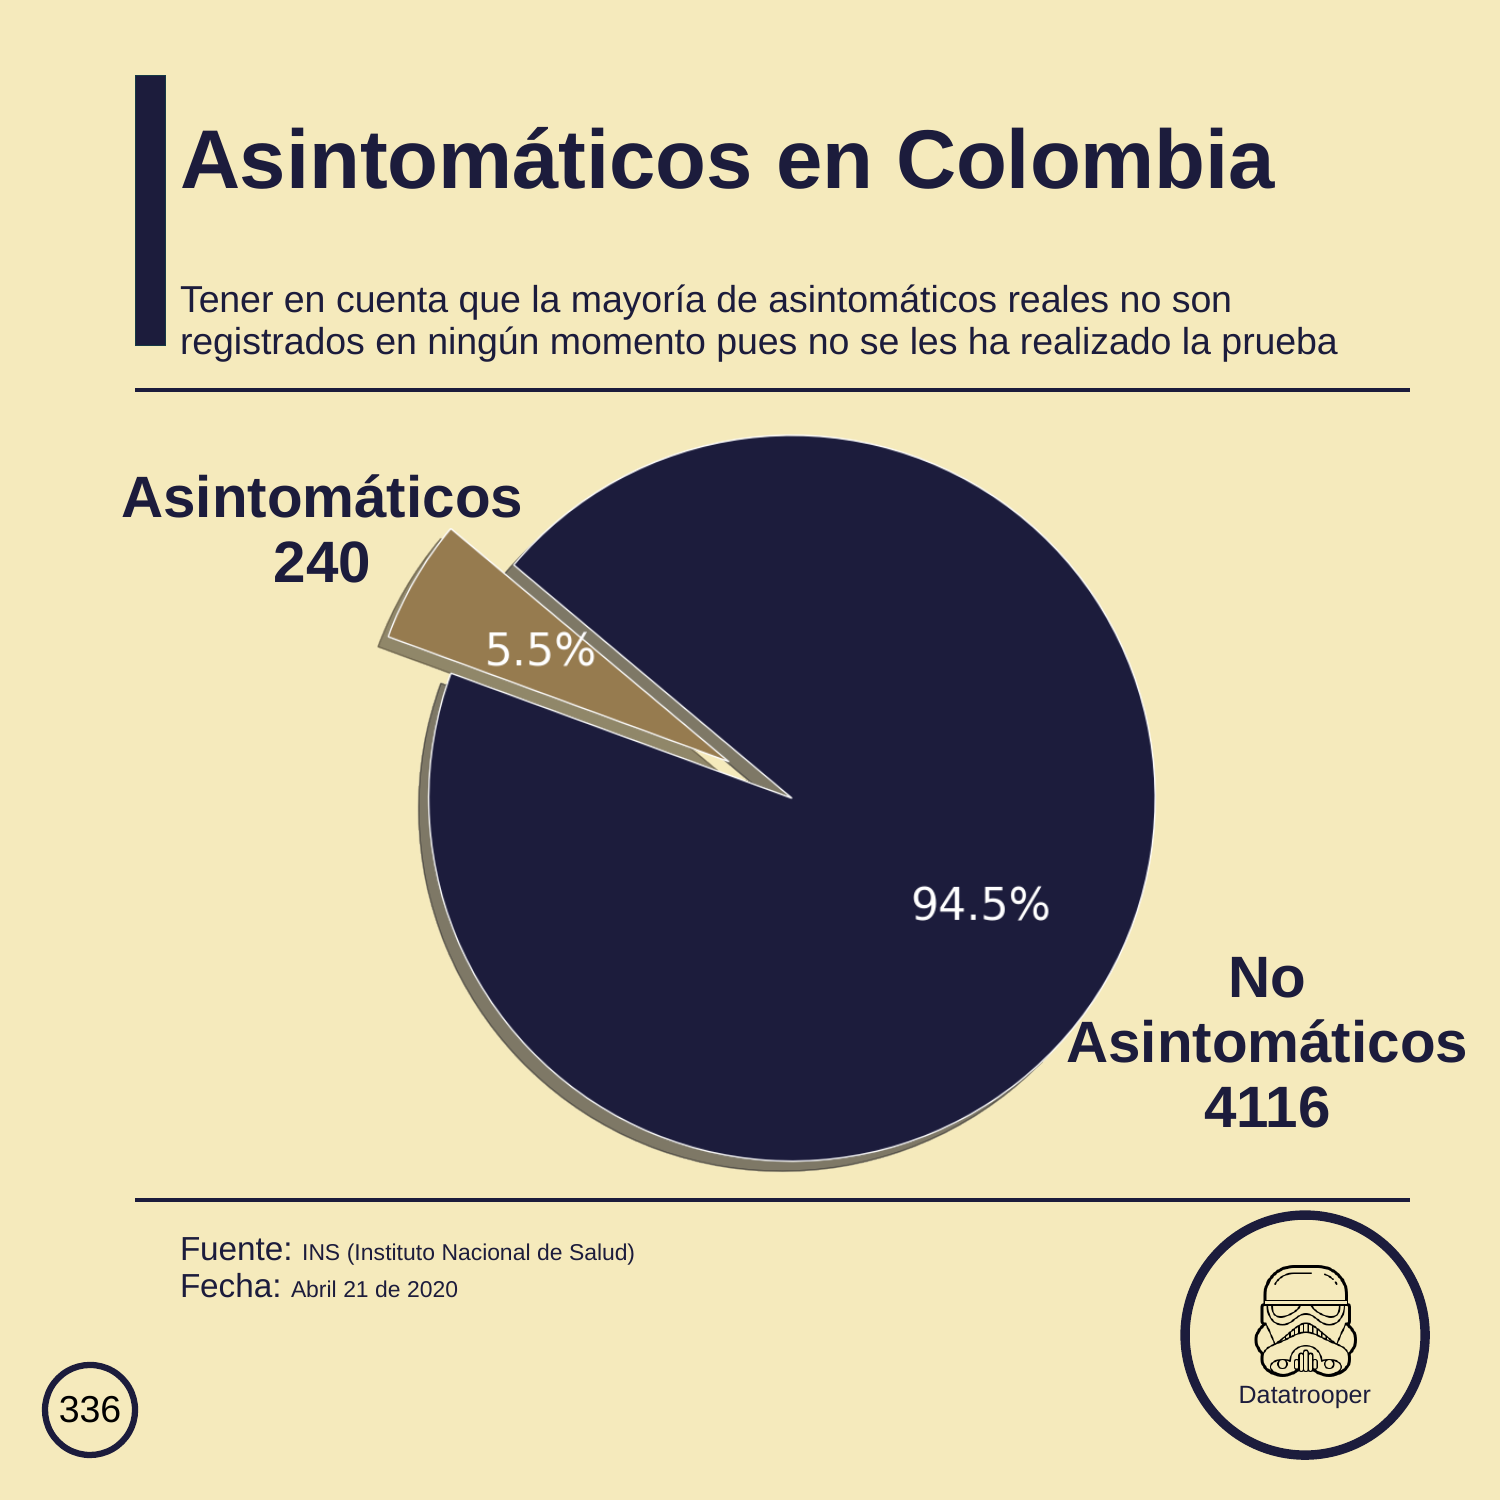

# Asintomáticos en Colombia
Tener en cuenta que la mayoría de asintomáticos reales no son registrados en ningún momento pues no se les ha realizado la prueba
Asintomáticos
240
No
Asintomáticos
4116
Fuente: INS (Instituto Nacional de Salud)
Fecha: Abril 21 de 2020
336
Datatrooper